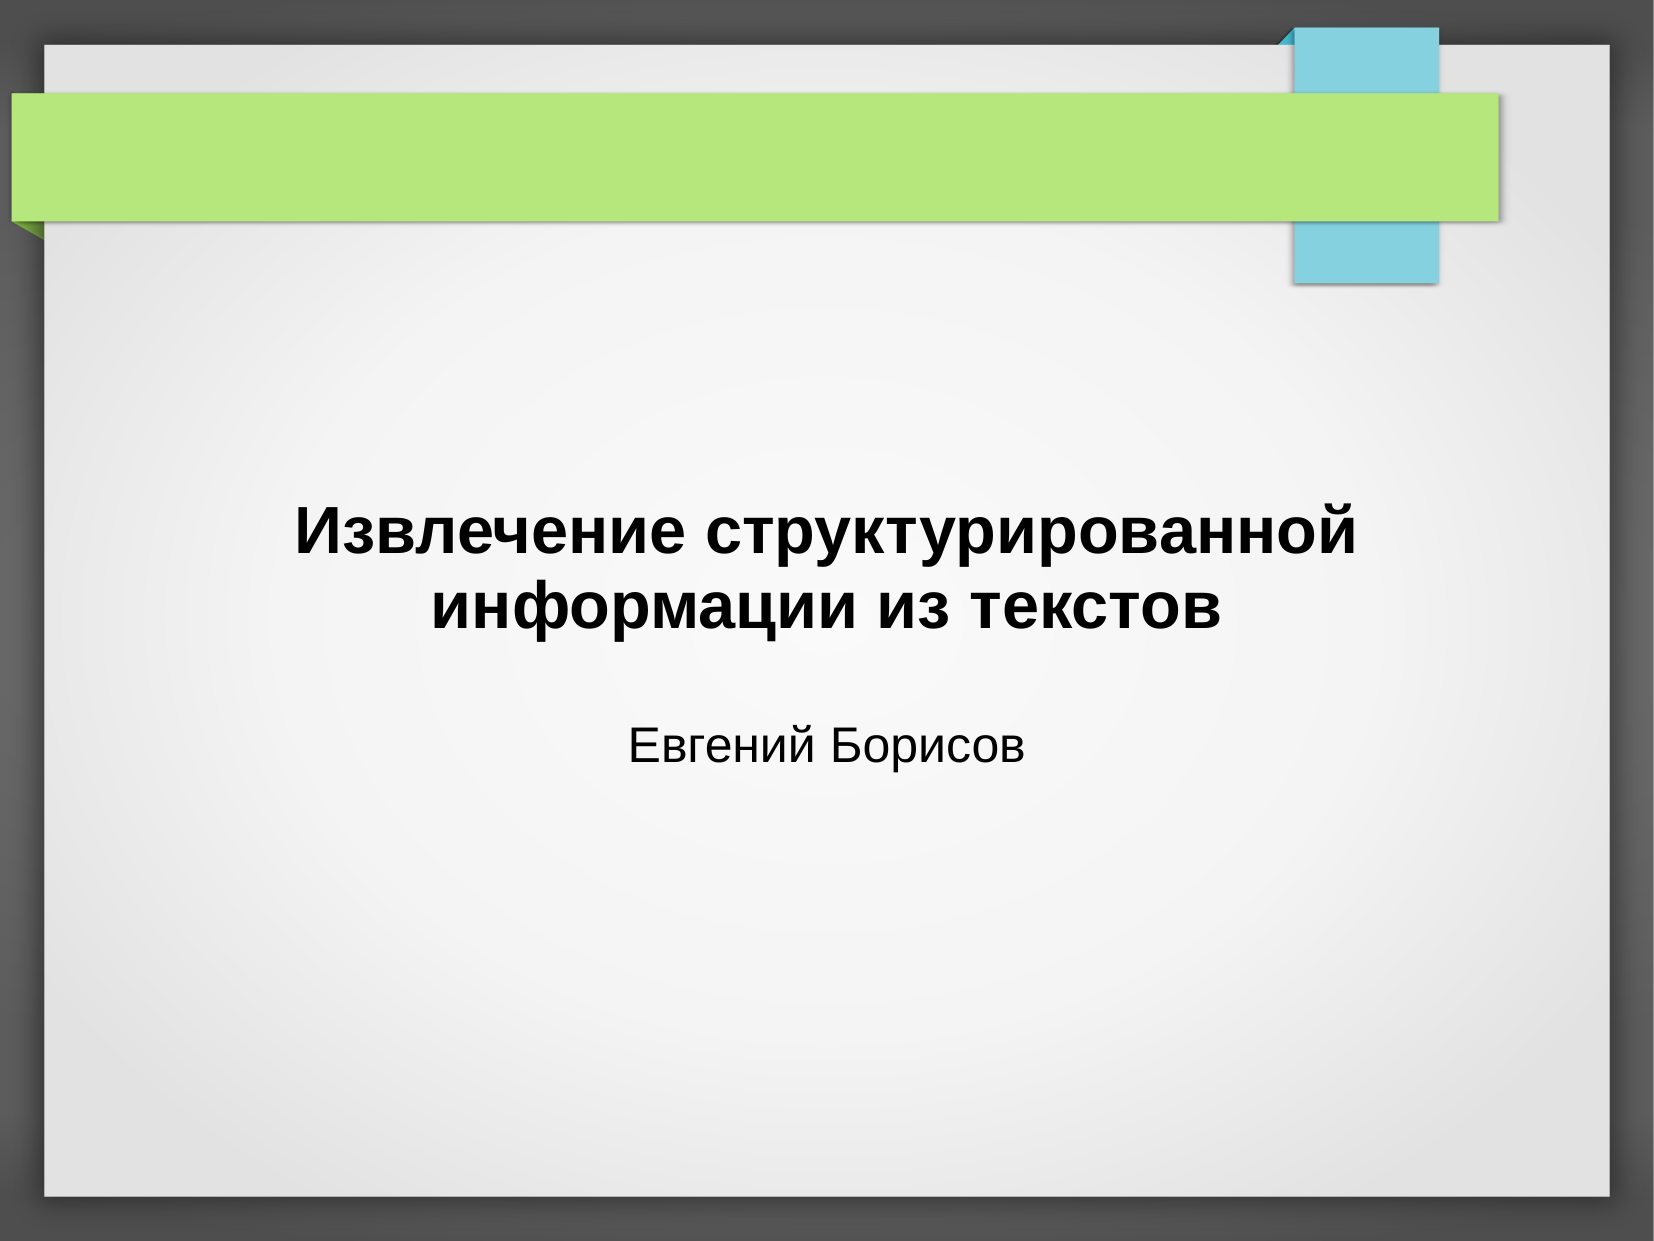

# Извлечение структурированной информации из текстов
Евгений Борисов